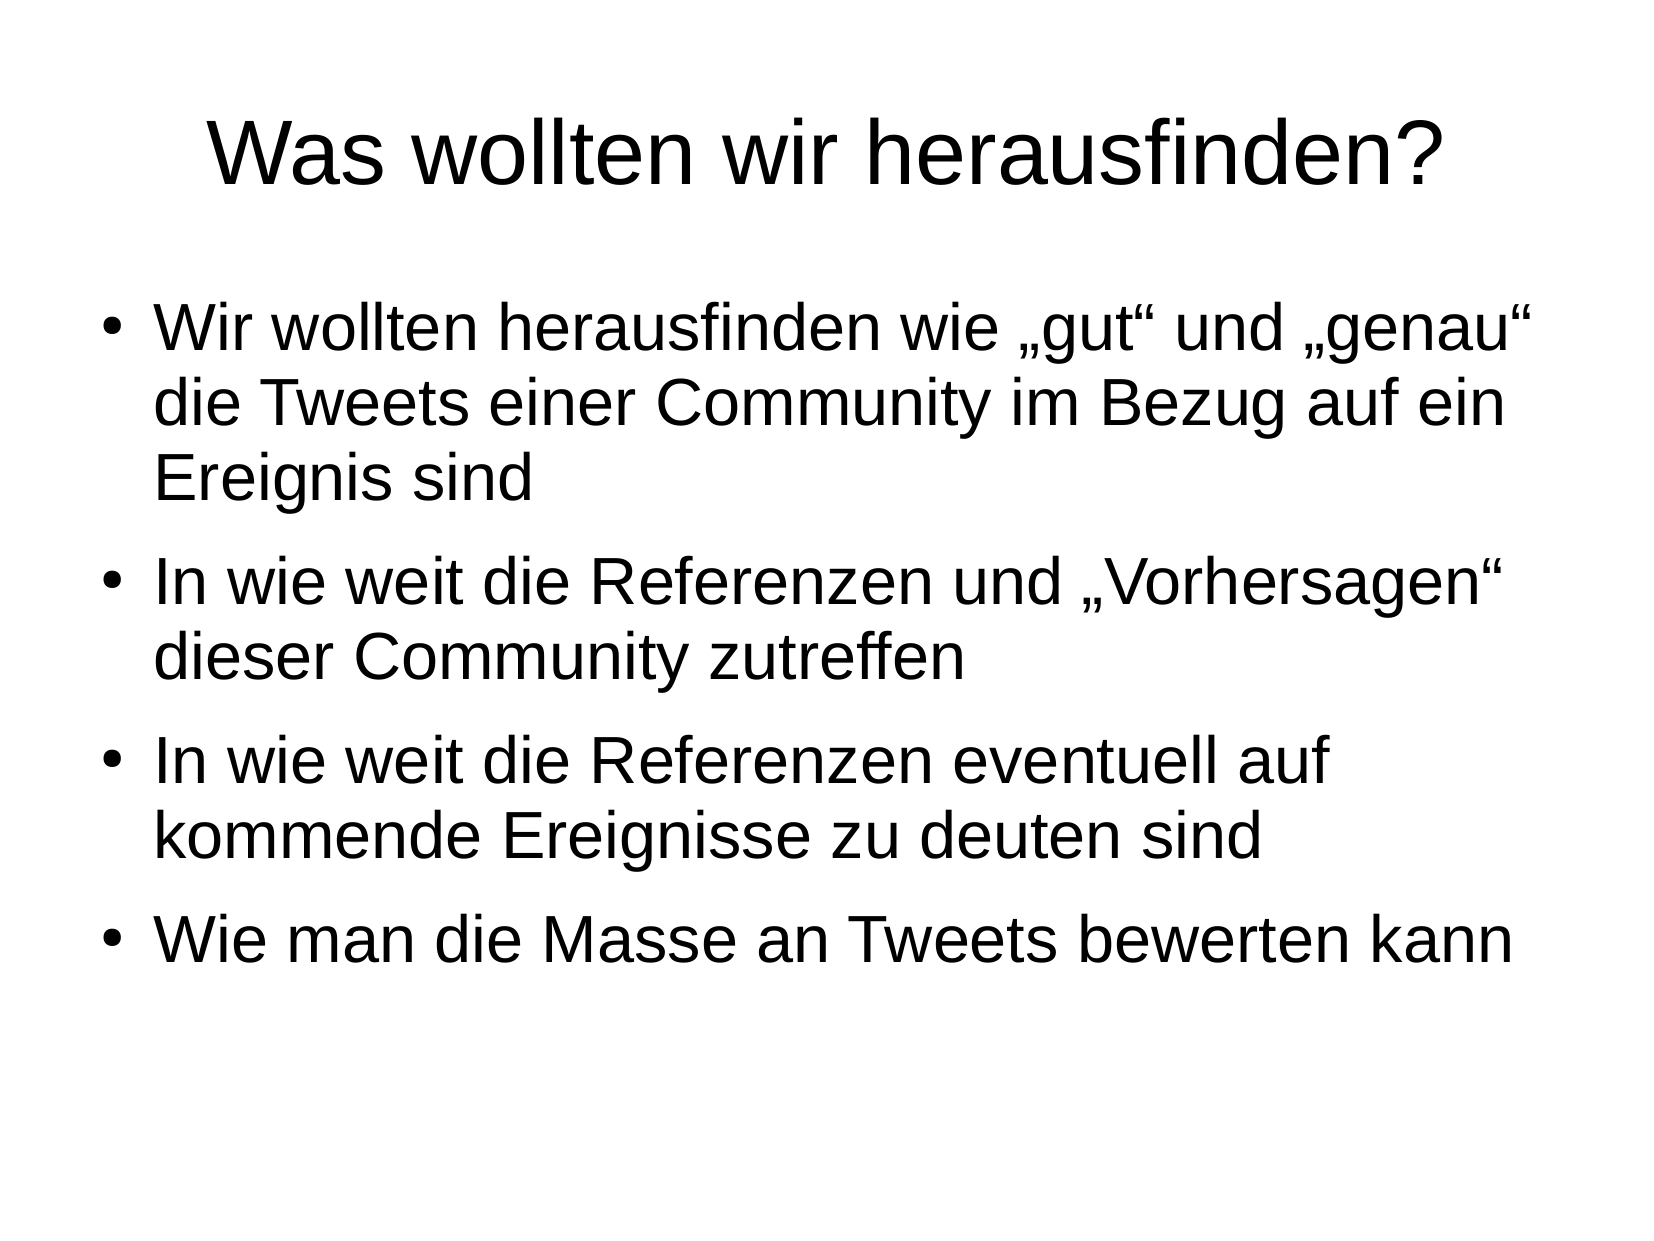

# Was wollten wir herausfinden?
Wir wollten herausfinden wie „gut“ und „genau“ die Tweets einer Community im Bezug auf ein Ereignis sind
In wie weit die Referenzen und „Vorhersagen“ dieser Community zutreffen
In wie weit die Referenzen eventuell auf kommende Ereignisse zu deuten sind
Wie man die Masse an Tweets bewerten kann